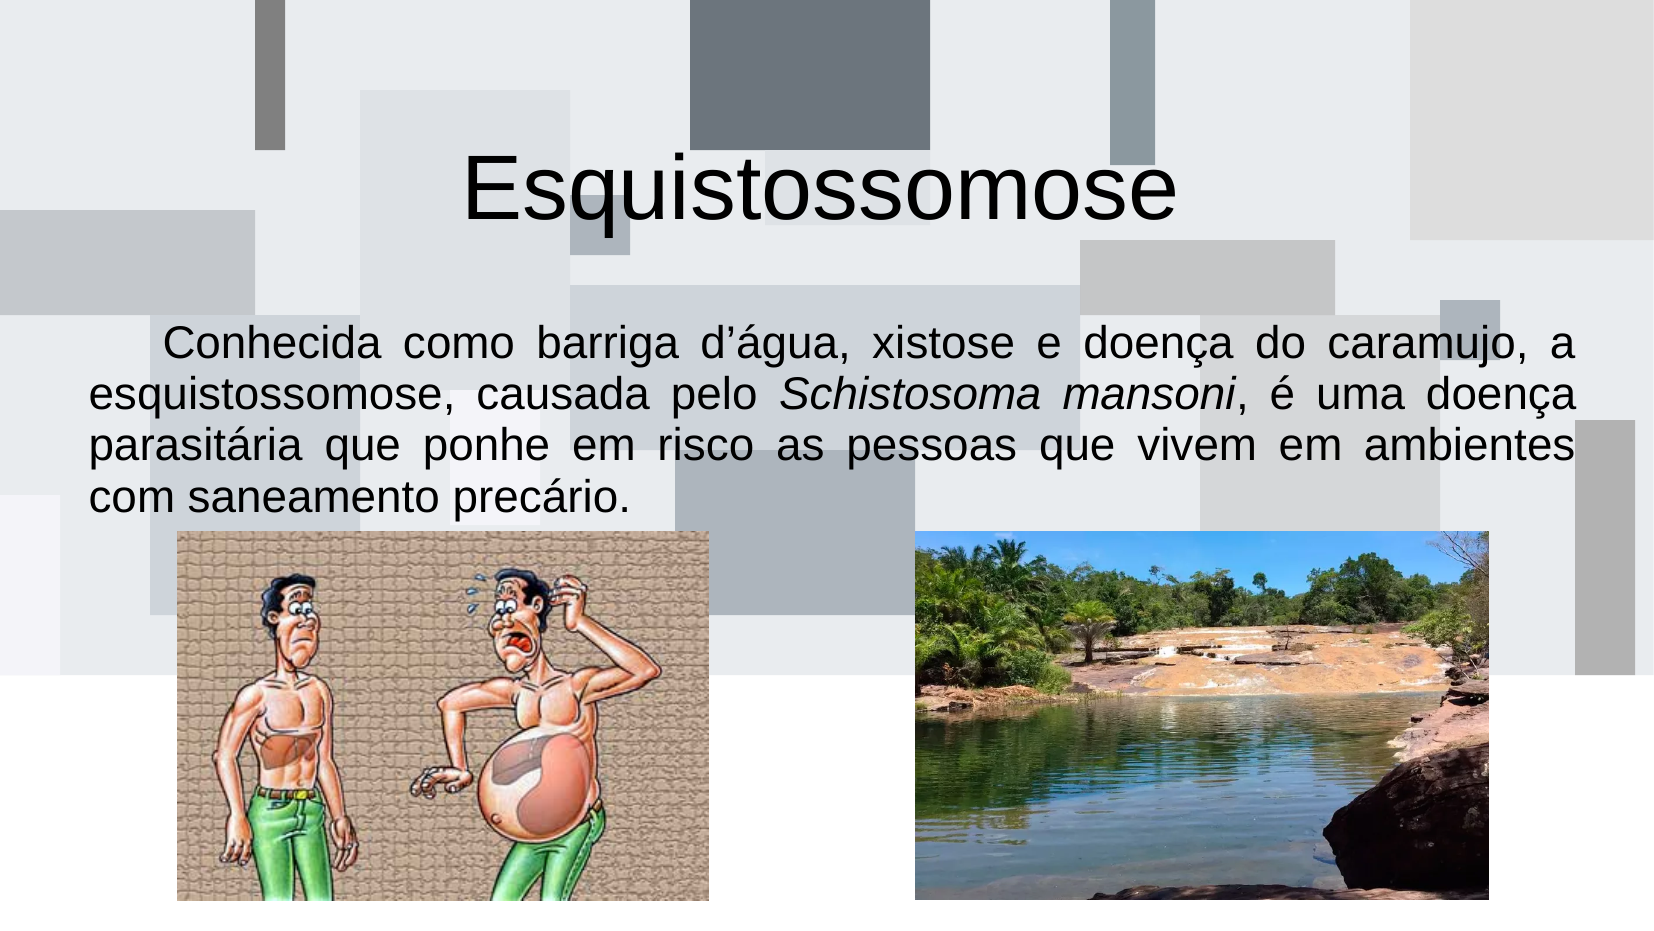

# Esquistossomose
	Conhecida como barriga d’água, xistose e doença do caramujo, a esquistossomose, causada pelo Schistosoma mansoni, é uma doença parasitária que ponhe em risco as pessoas que vivem em ambientes com saneamento precário.